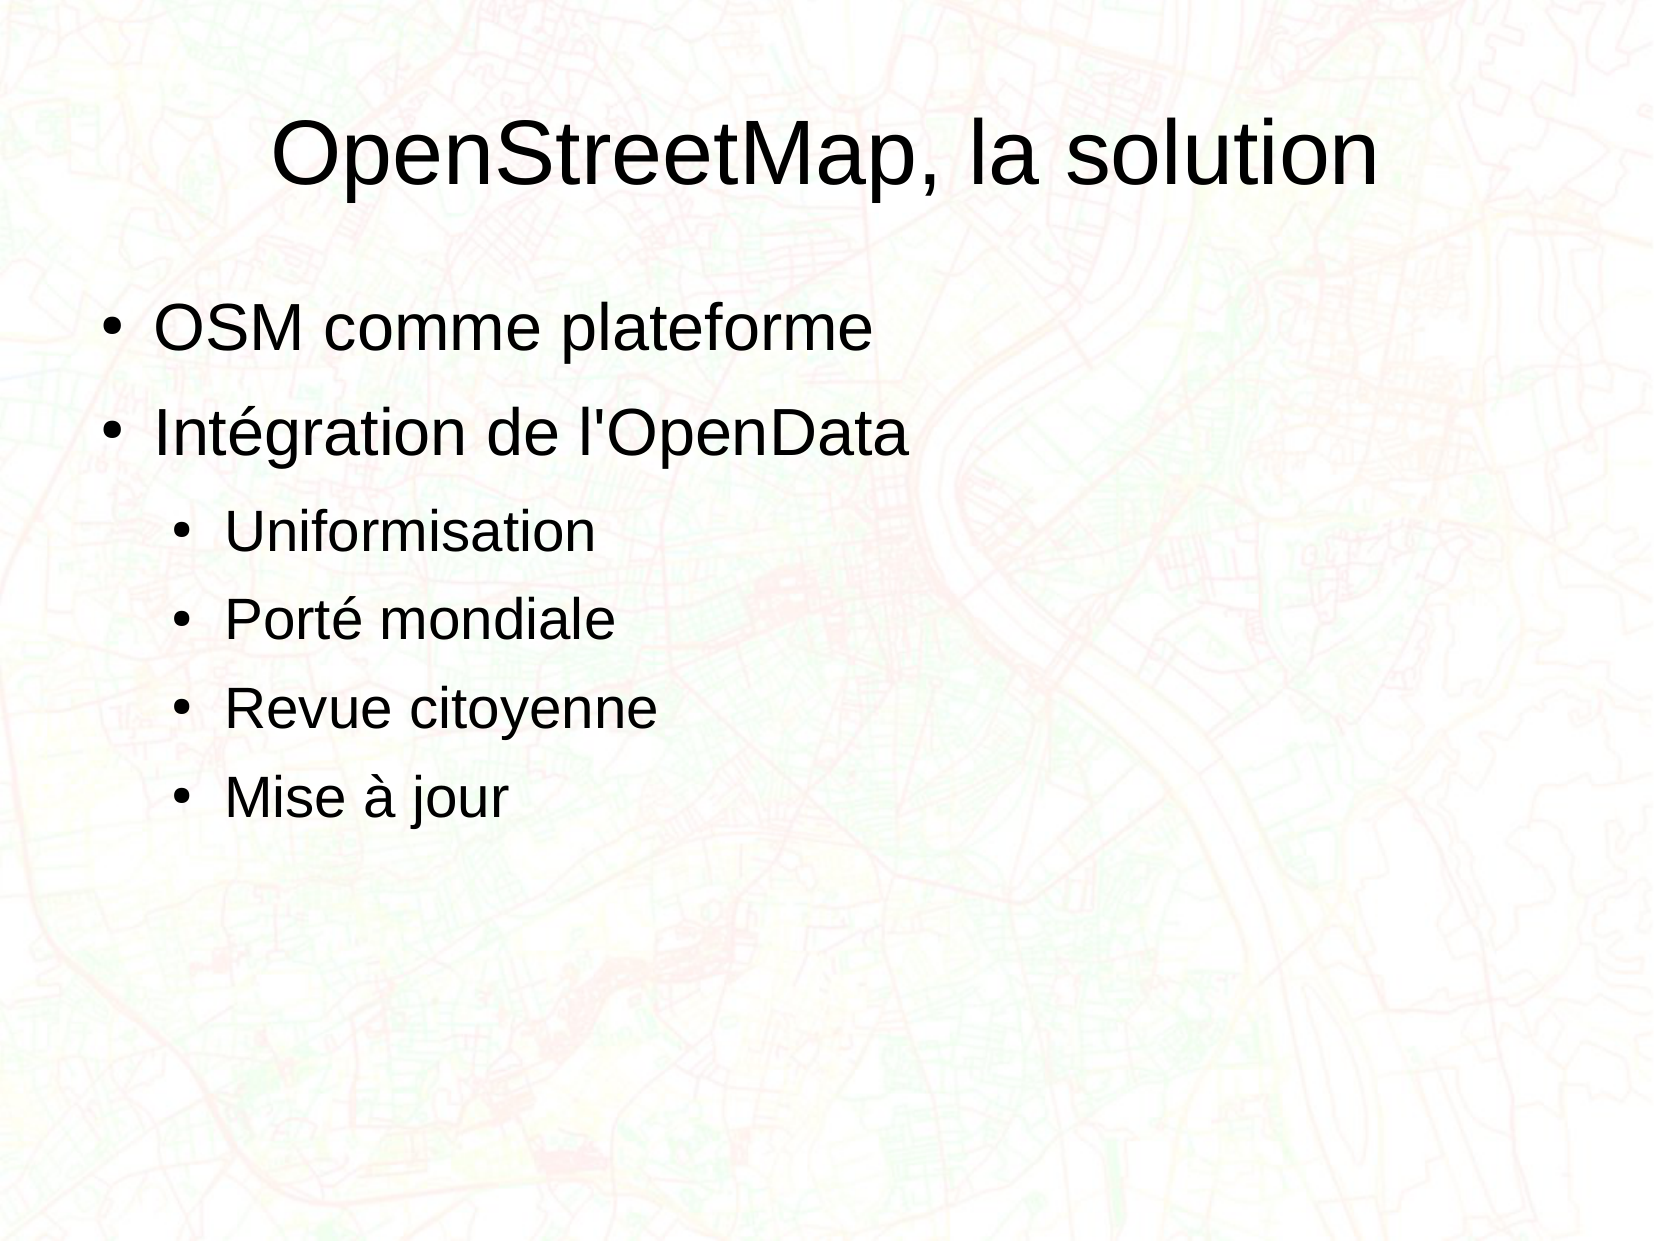

# OpenStreetMap, la solution
OSM comme plateforme
Intégration de l'OpenData
Uniformisation
Porté mondiale
Revue citoyenne
Mise à jour